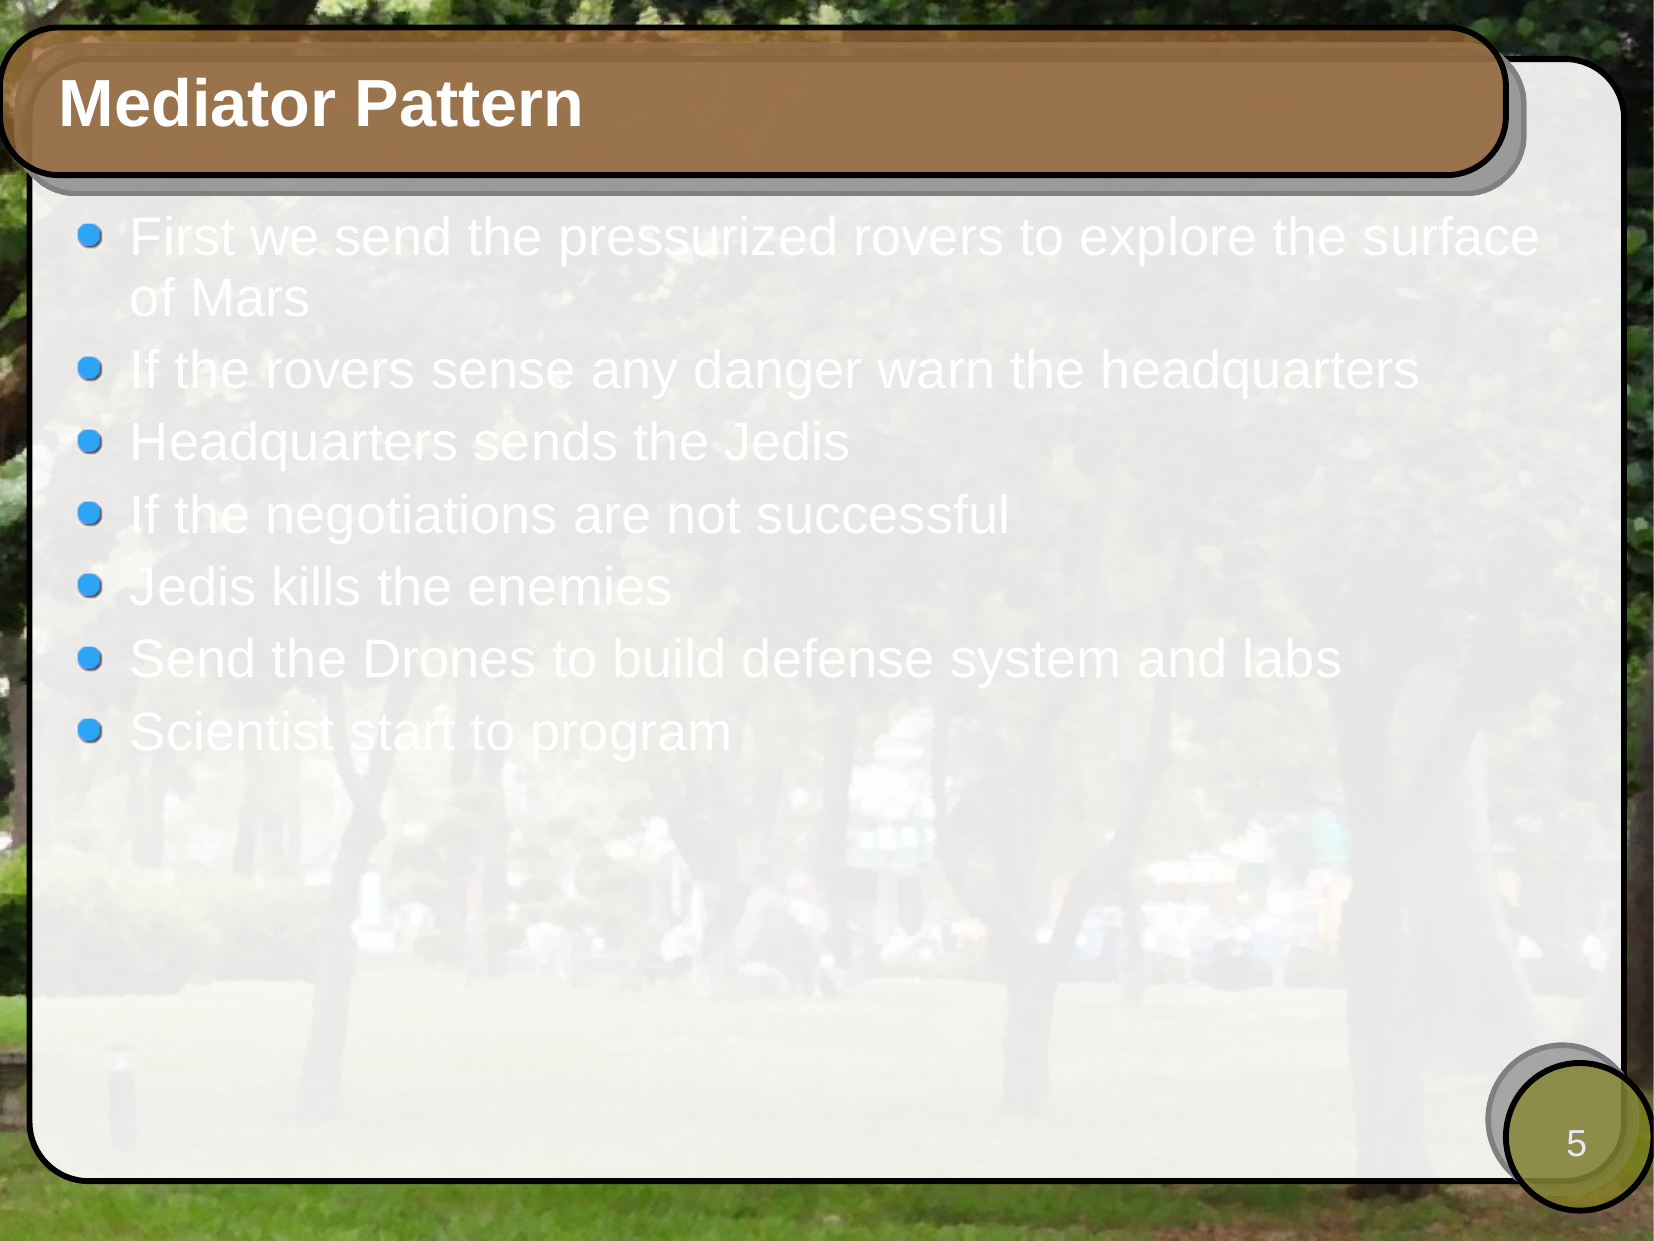

# Mediator Pattern
First we send the pressurized rovers to explore the surface of Mars
If the rovers sense any danger warn the headquarters
Headquarters sends the Jedis
If the negotiations are not successful
Jedis kills the enemies
Send the Drones to build defense system and labs
Scientist start to program
5